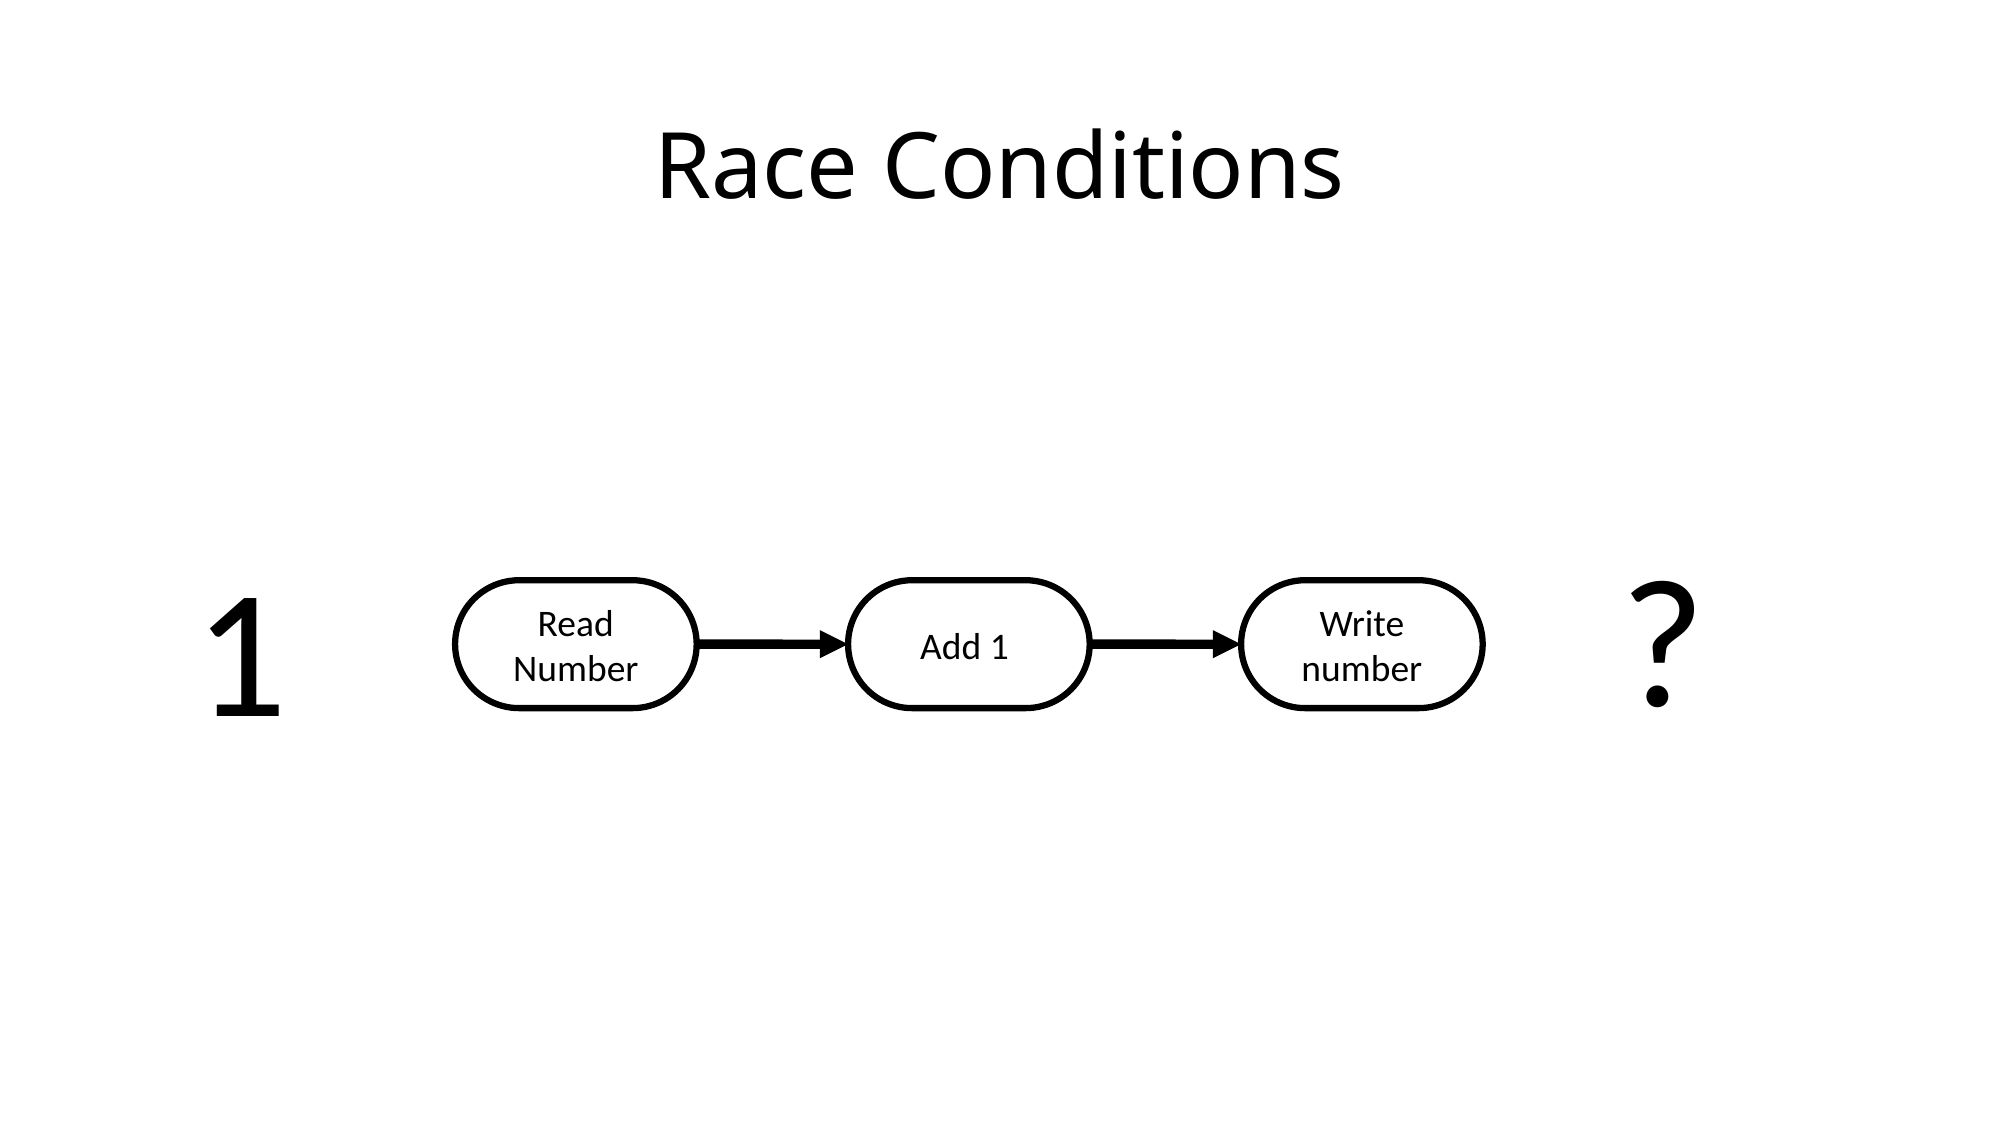

# Race Conditions
?
1
Read Number
Add 1
Write number